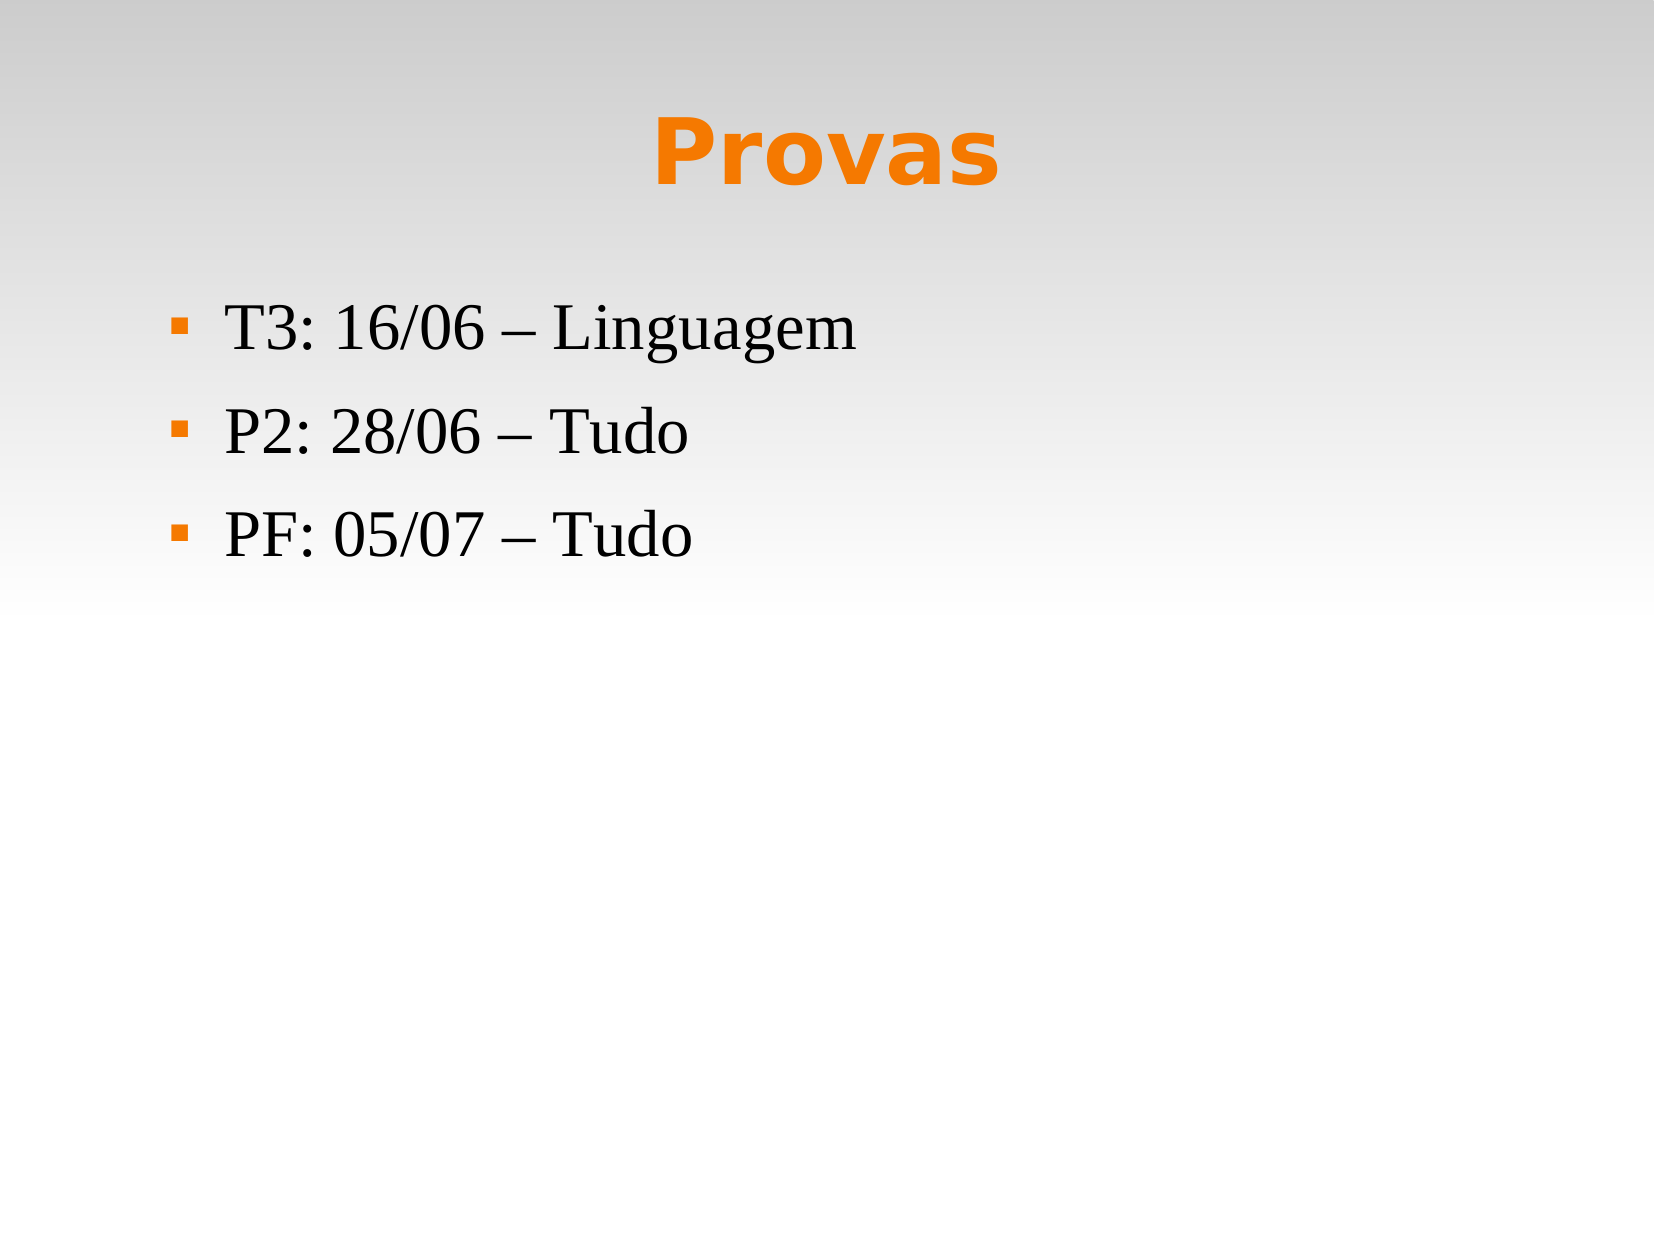

# Provas
T3: 16/06 – Linguagem
P2: 28/06 – Tudo
PF: 05/07 – Tudo